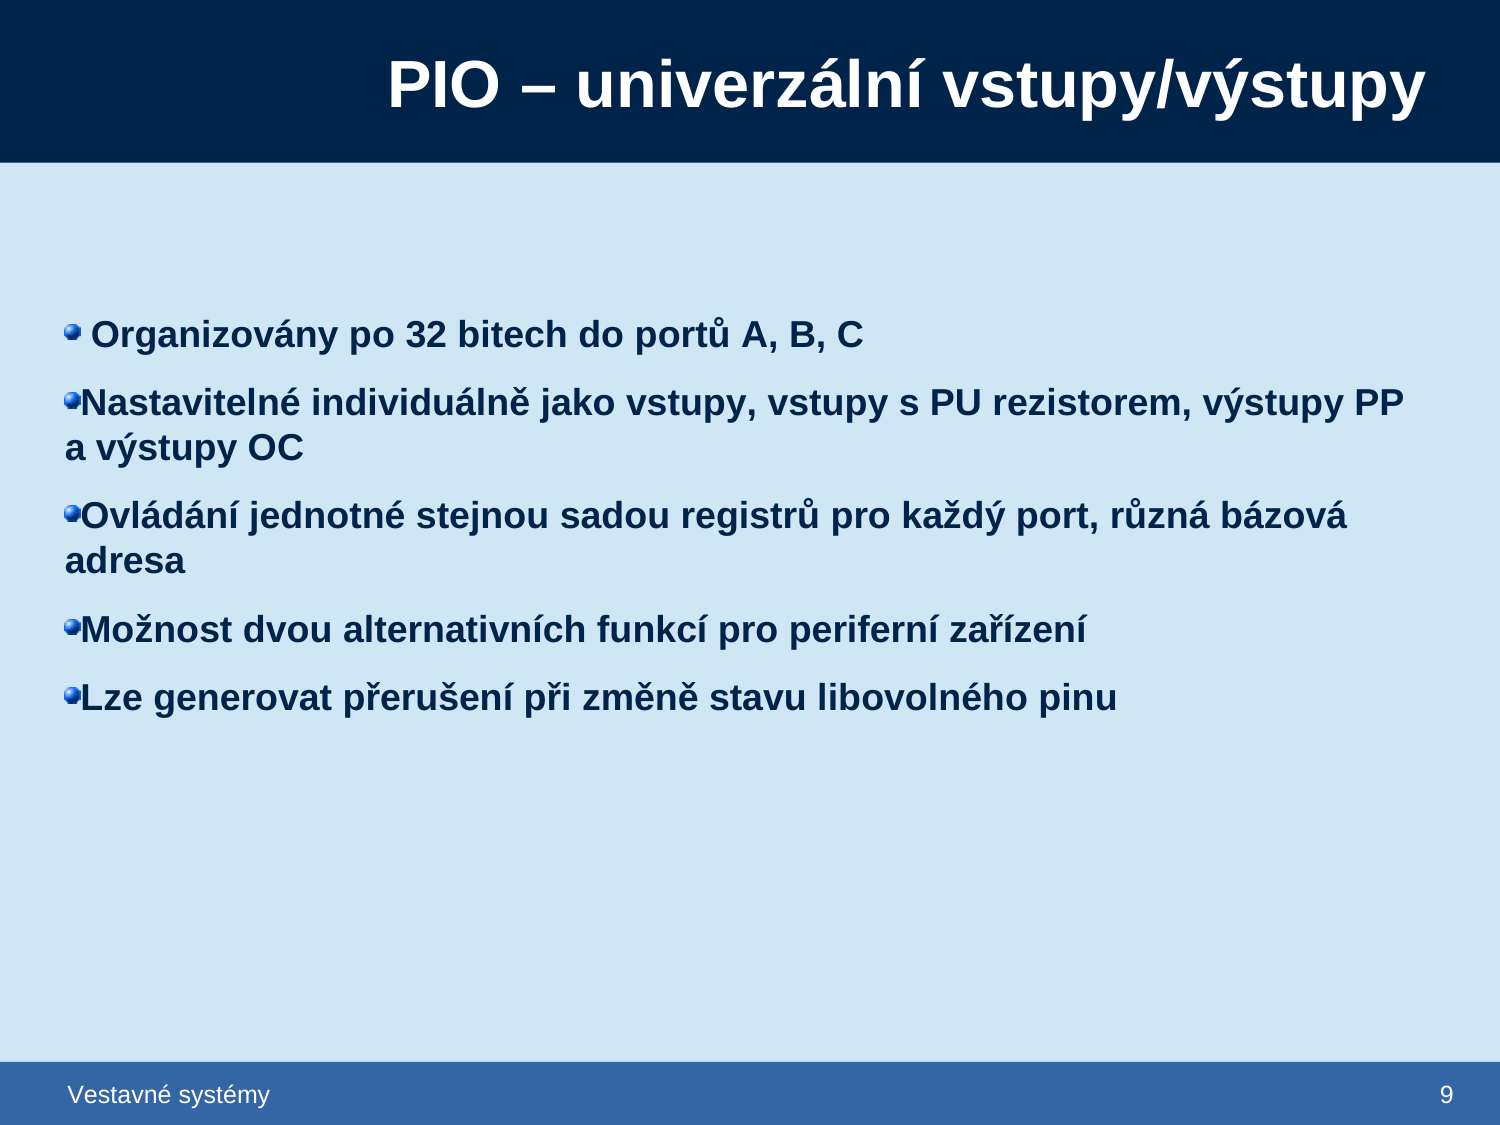

# PIO – univerzální vstupy/výstupy
 Organizovány po 32 bitech do portů A, B, C
Nastavitelné individuálně jako vstupy, vstupy s PU rezistorem, výstupy PP a výstupy OC
Ovládání jednotné stejnou sadou registrů pro každý port, různá bázová adresa
Možnost dvou alternativních funkcí pro periferní zařízení
Lze generovat přerušení při změně stavu libovolného pinu